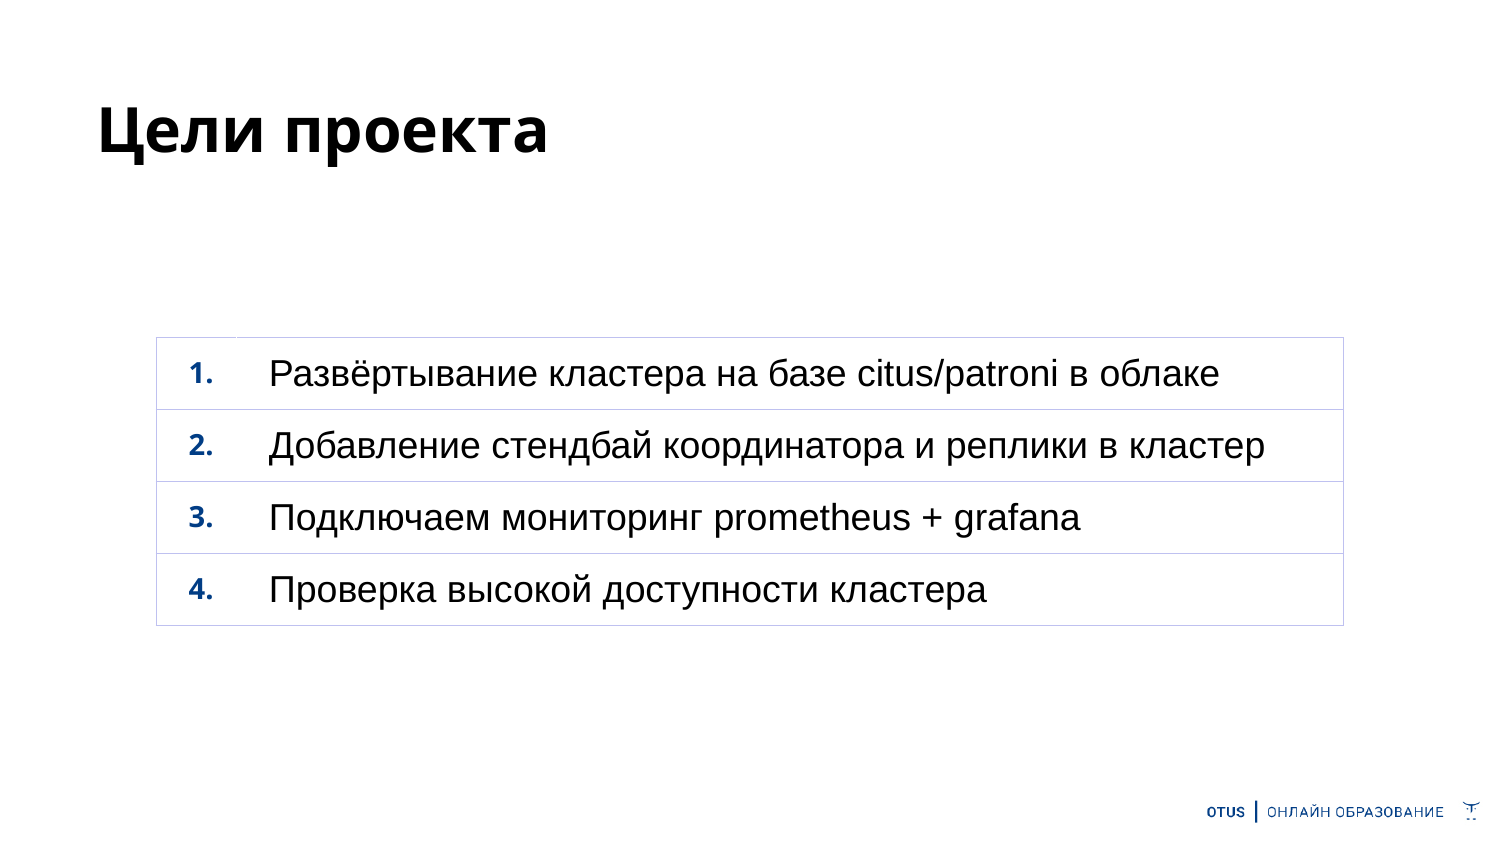

Цели проекта
| 1. | Развёртывание кластера на базе citus/patroni в облаке |
| --- | --- |
| 2. | Добавление стендбай координатора и реплики в кластер |
| 3. | Подключаем мониторинг prometheus + grafana |
| 4. | Проверка высокой доступности кластера |